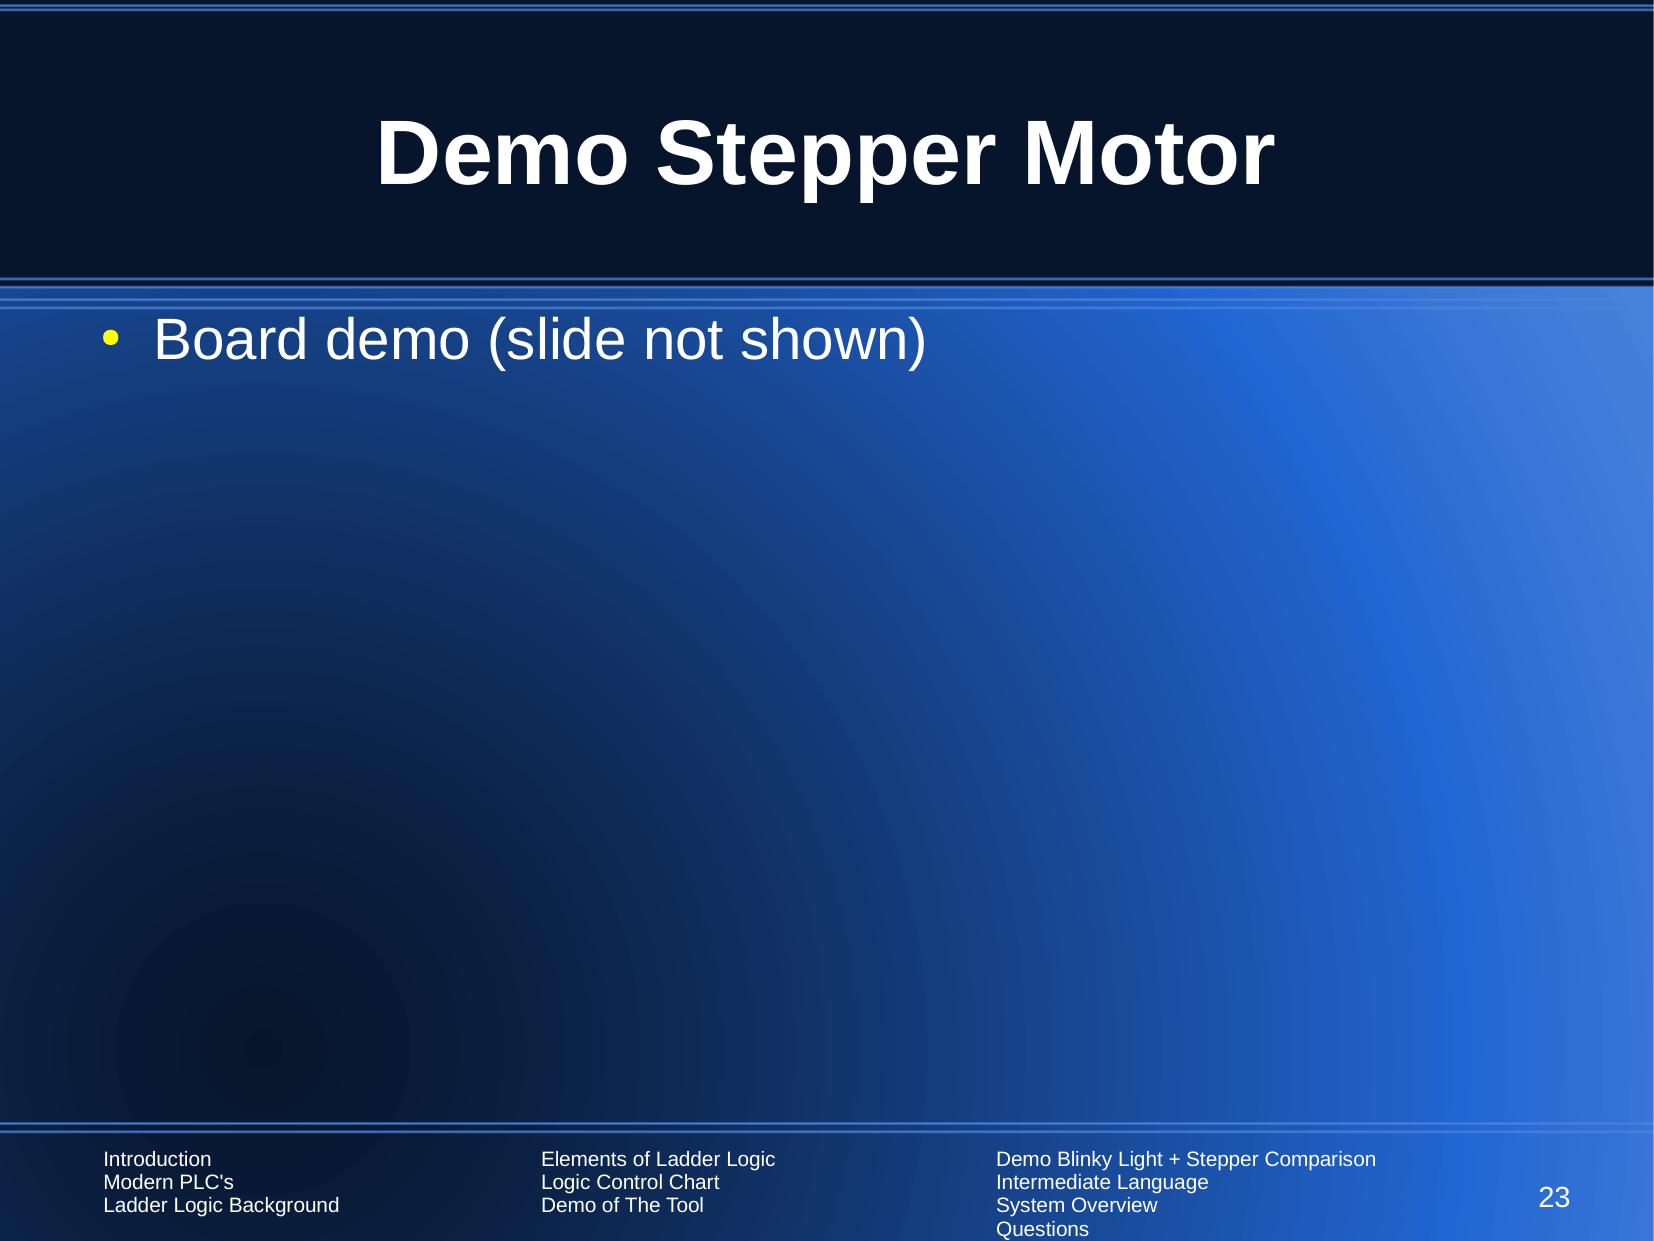

# Demo Stepper Motor
Board demo (slide not shown)
23